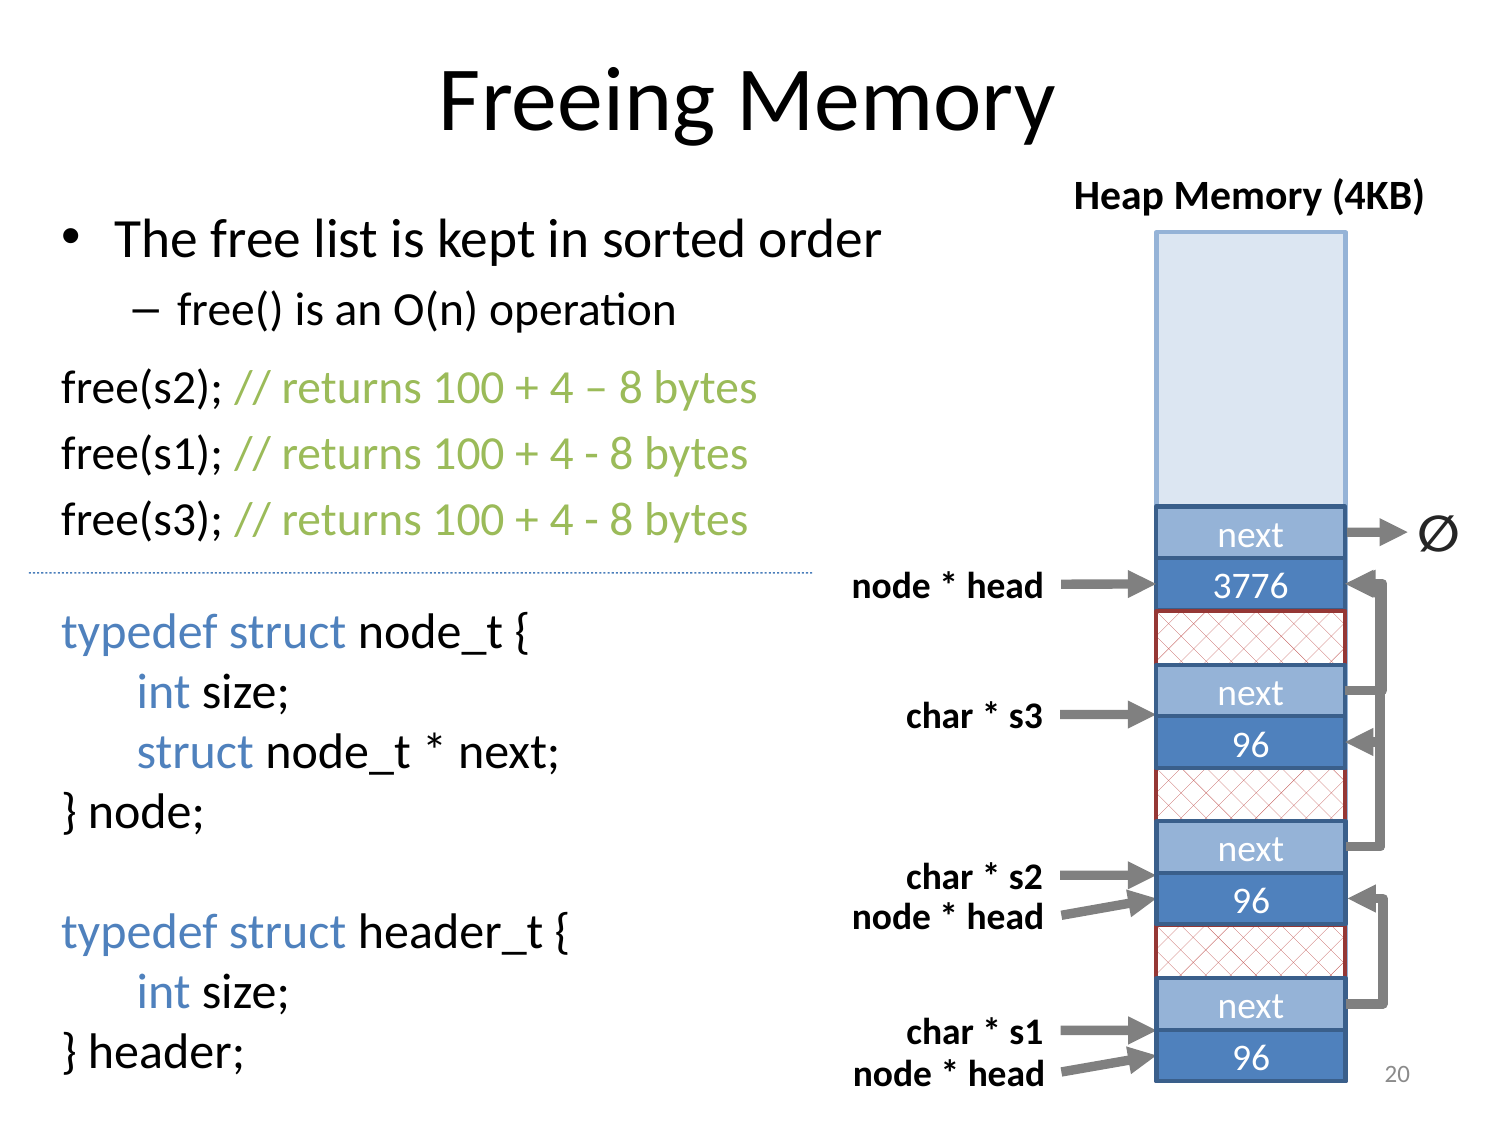

# Freeing Memory
Heap Memory (4KB)
The free list is kept in sorted order
free() is an O(n) operation
free(s2); // returns 100 + 4 – 8 bytes
free(s1); // returns 100 + 4 - 8 bytes
free(s3); // returns 100 + 4 - 8 bytes
∅
next
3776
node * head
typedef struct node_t {
	int size;
	struct node_t * next;
} node;
typedef struct header_t {
	int size;
} header;
next
96
char * s3
100
next
96
char * s2
100
node * head
next
96
char * s1
100
node * head